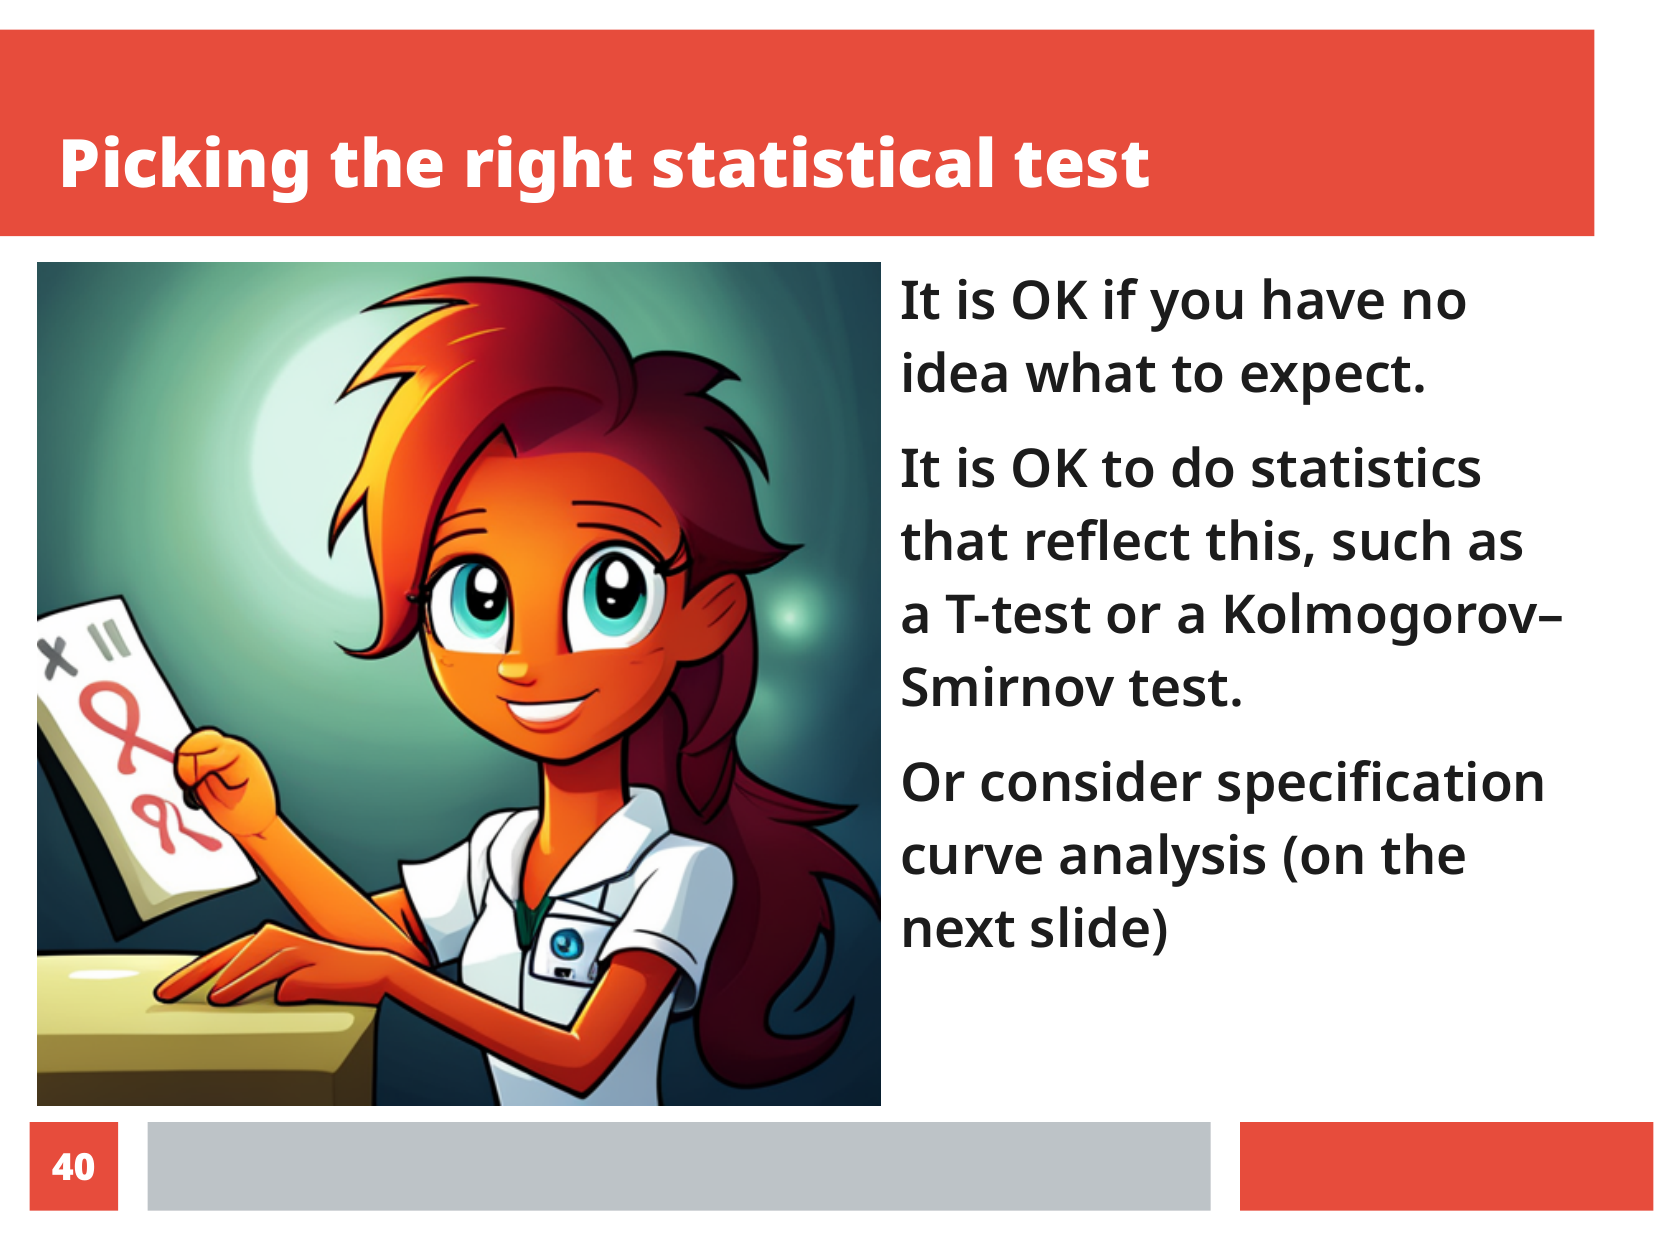

# Picking the right statistical test
It is OK if you have no idea what to expect.
It is OK to do statistics that reflect this, such as a T-test or a Kolmogorov–Smirnov test.
Or consider specification curve analysis (on the next slide)
40